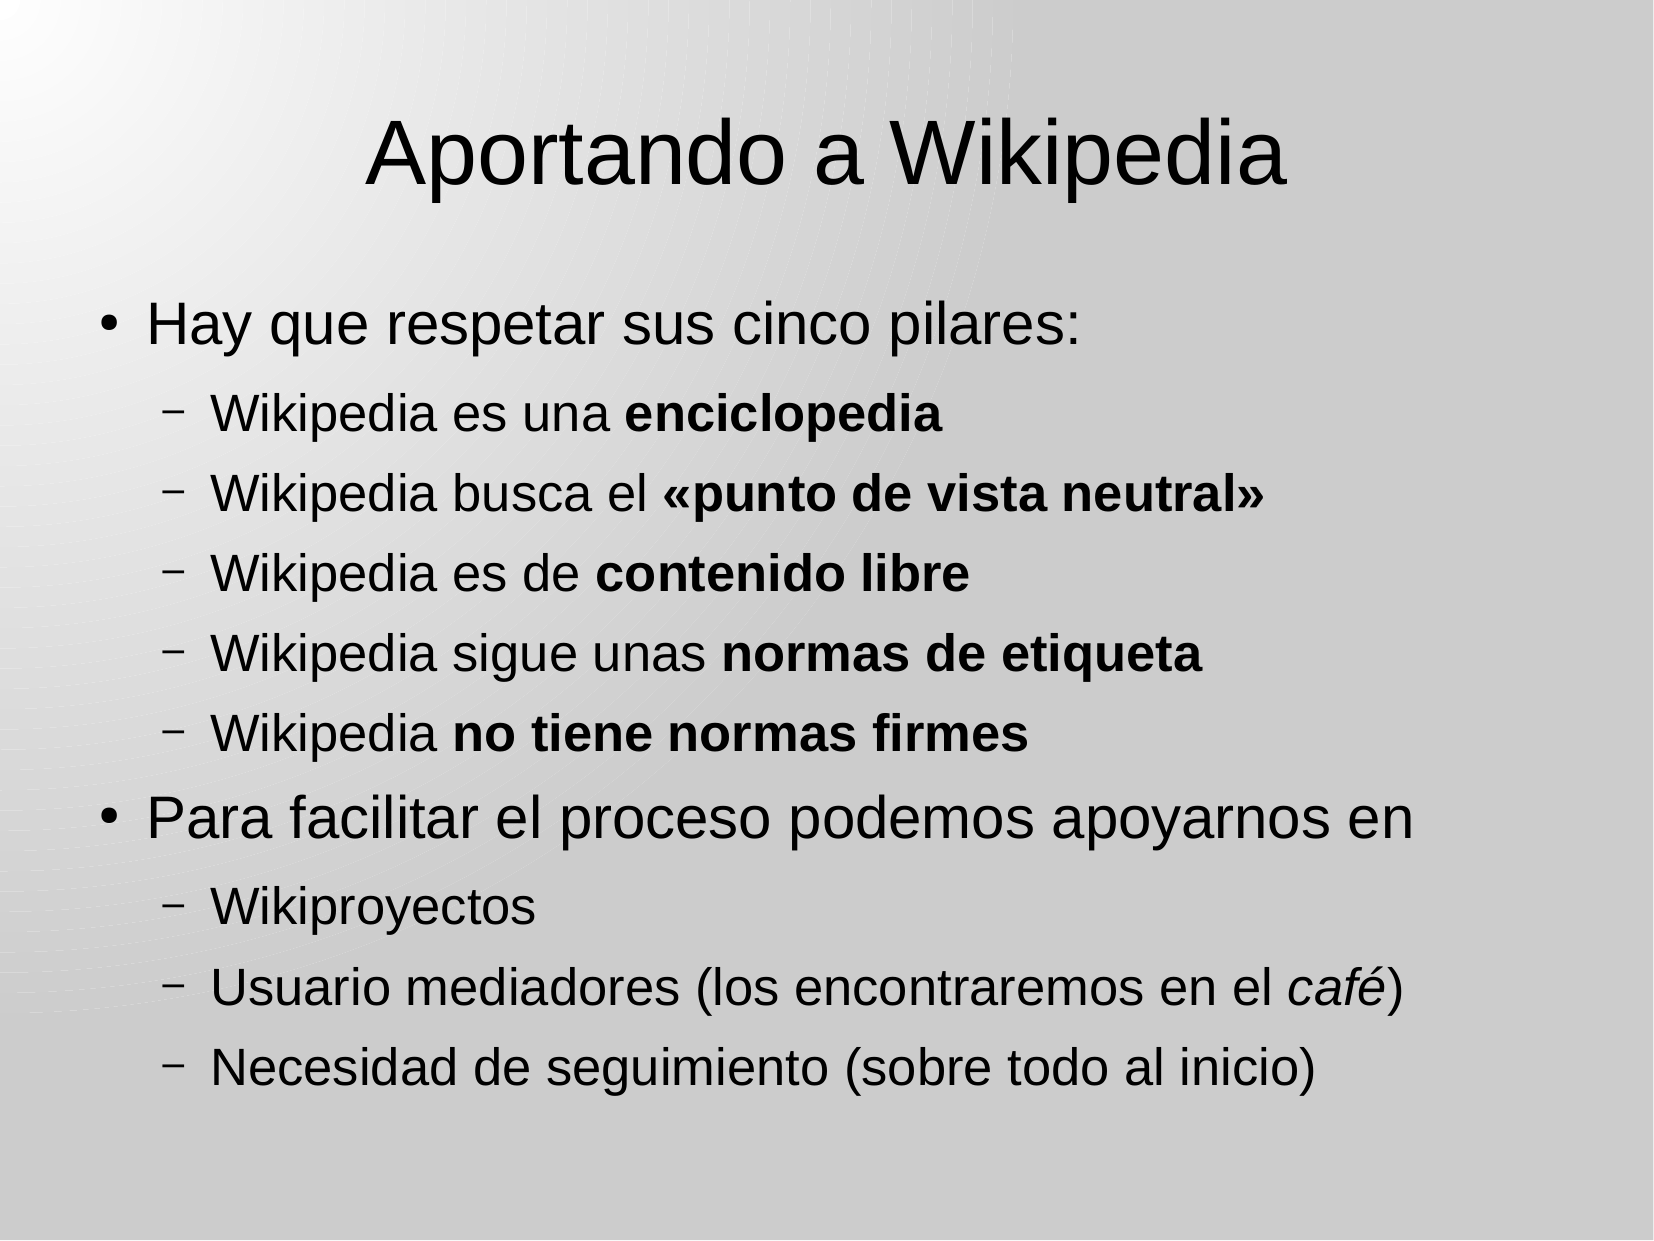

# Aportando a Wikipedia
Hay que respetar sus cinco pilares:
Wikipedia es una enciclopedia
Wikipedia busca el «punto de vista neutral»
Wikipedia es de contenido libre
Wikipedia sigue unas normas de etiqueta
Wikipedia no tiene normas firmes
Para facilitar el proceso podemos apoyarnos en
Wikiproyectos
Usuario mediadores (los encontraremos en el café)
Necesidad de seguimiento (sobre todo al inicio)